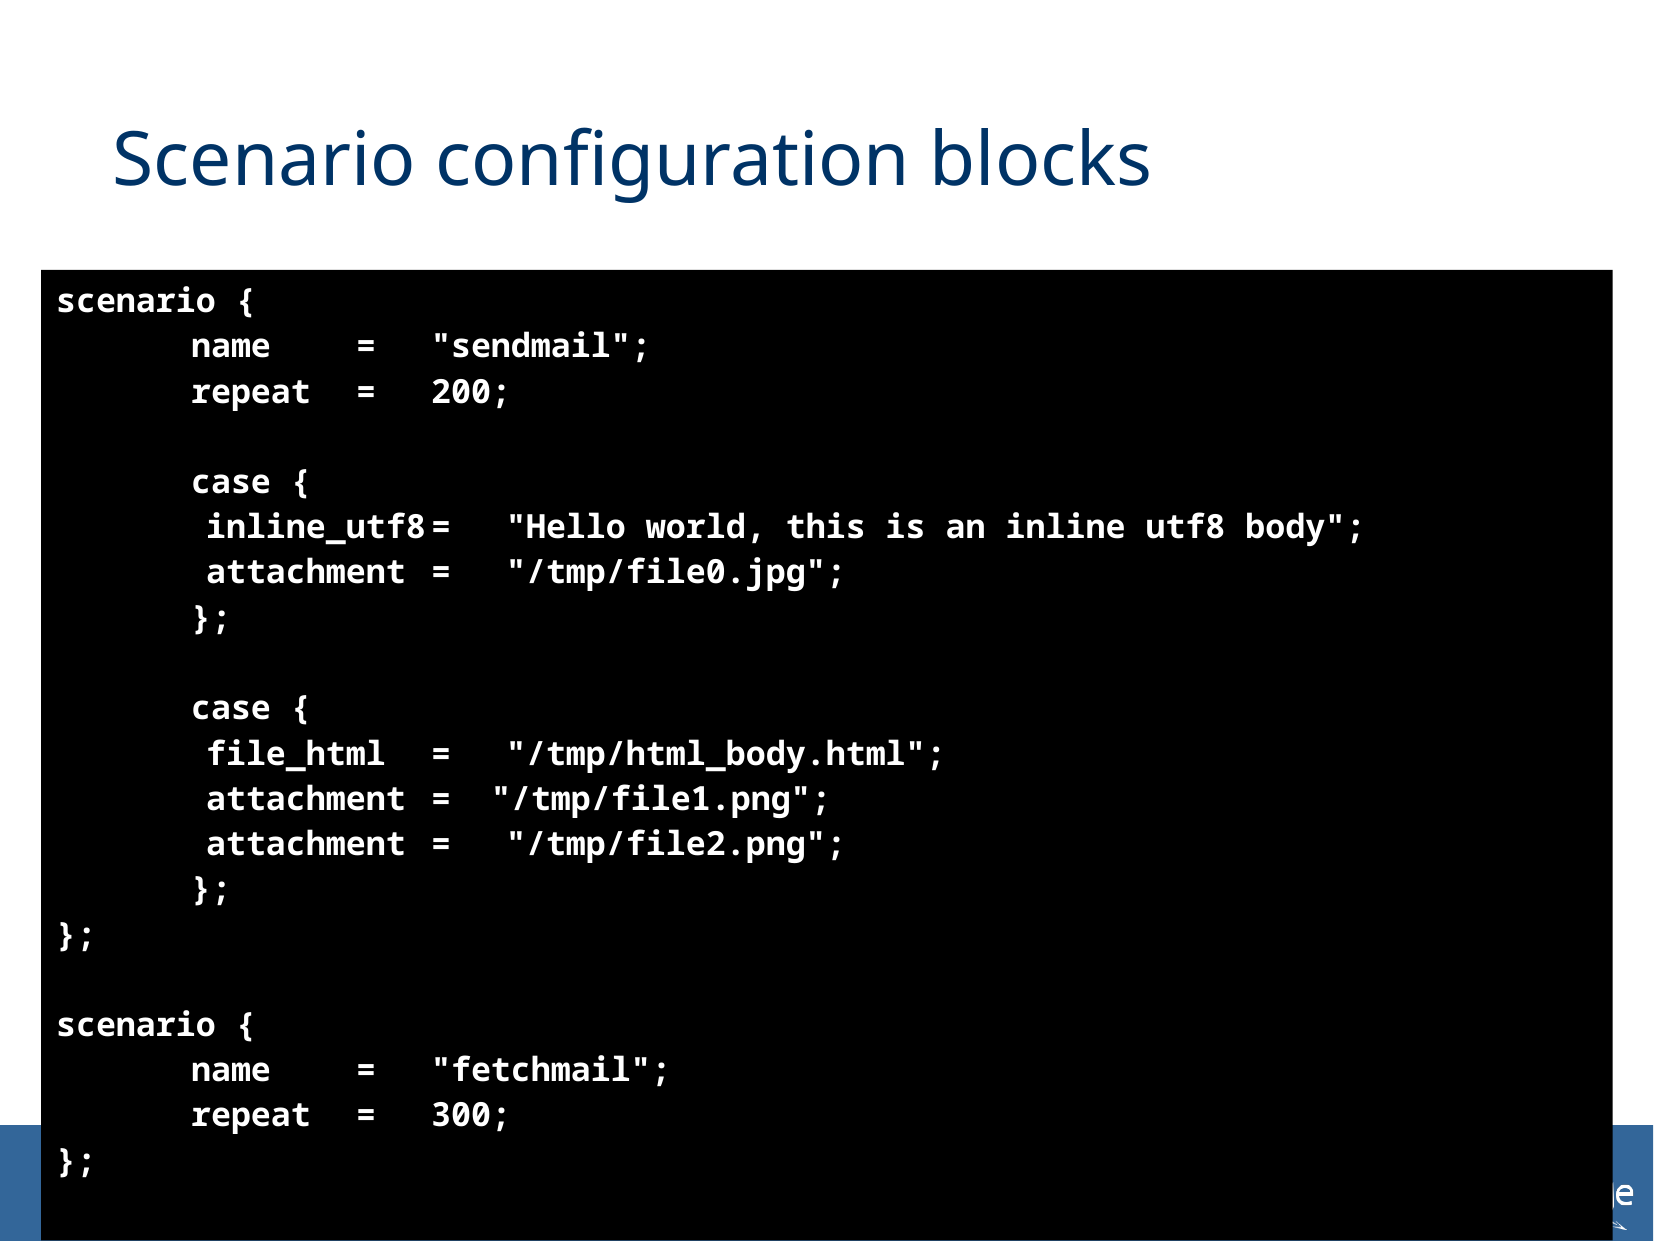

# Scenario configuration blocks
scenario {
	 name		=	"sendmail";
	 repeat	=	200;
	 case {
		inline_utf8	=	"Hello world, this is an inline utf8 body";
		attachment	=	"/tmp/file0.jpg";
	 };
	 case {
		file_html	=	"/tmp/html_body.html";
		attachment	= "/tmp/file1.png";
		attachment	=	"/tmp/file2.png";
	 };
};
scenario {
	 name		=	"fetchmail";
	 repeat	=	300;
};
Template for account names: user1, user2 … user1000
version attribute trigger different MAPI behaviors
ip_range uses default class A,B,C netmasks to calculate available IP addresses